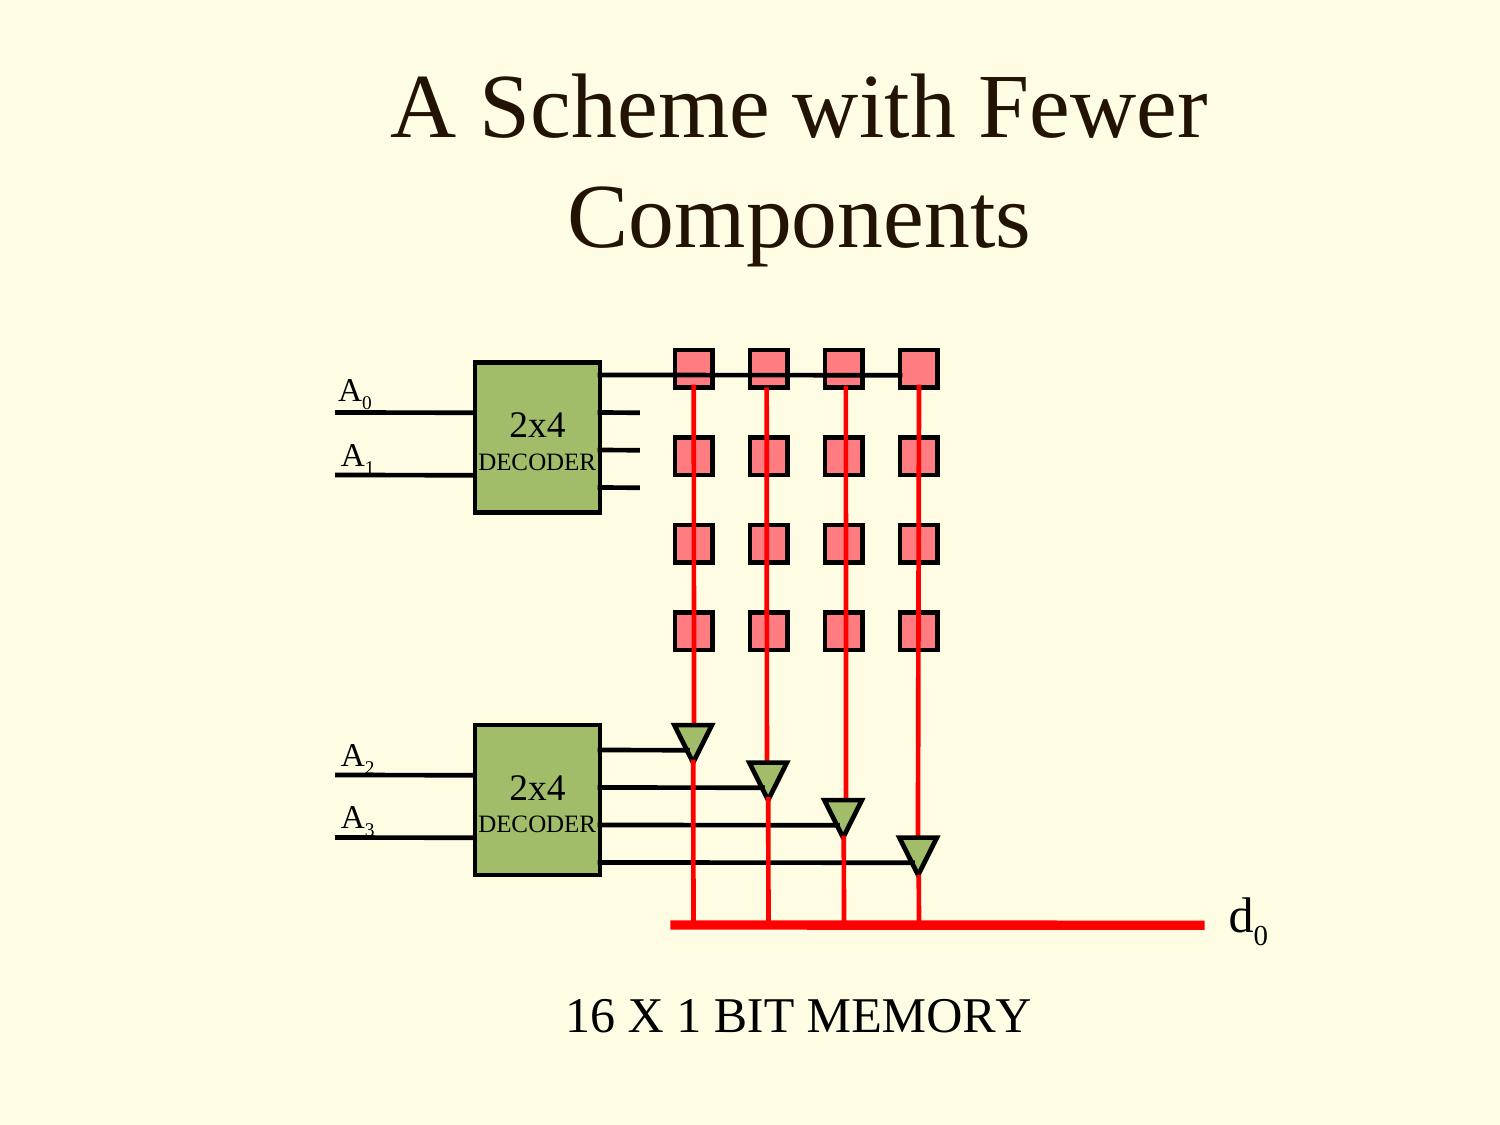

# A Scheme with Fewer Components
A0
2x4
DECODER
A1
A2
2x4
DECODER
A3
d0
16 X 1 BIT MEMORY